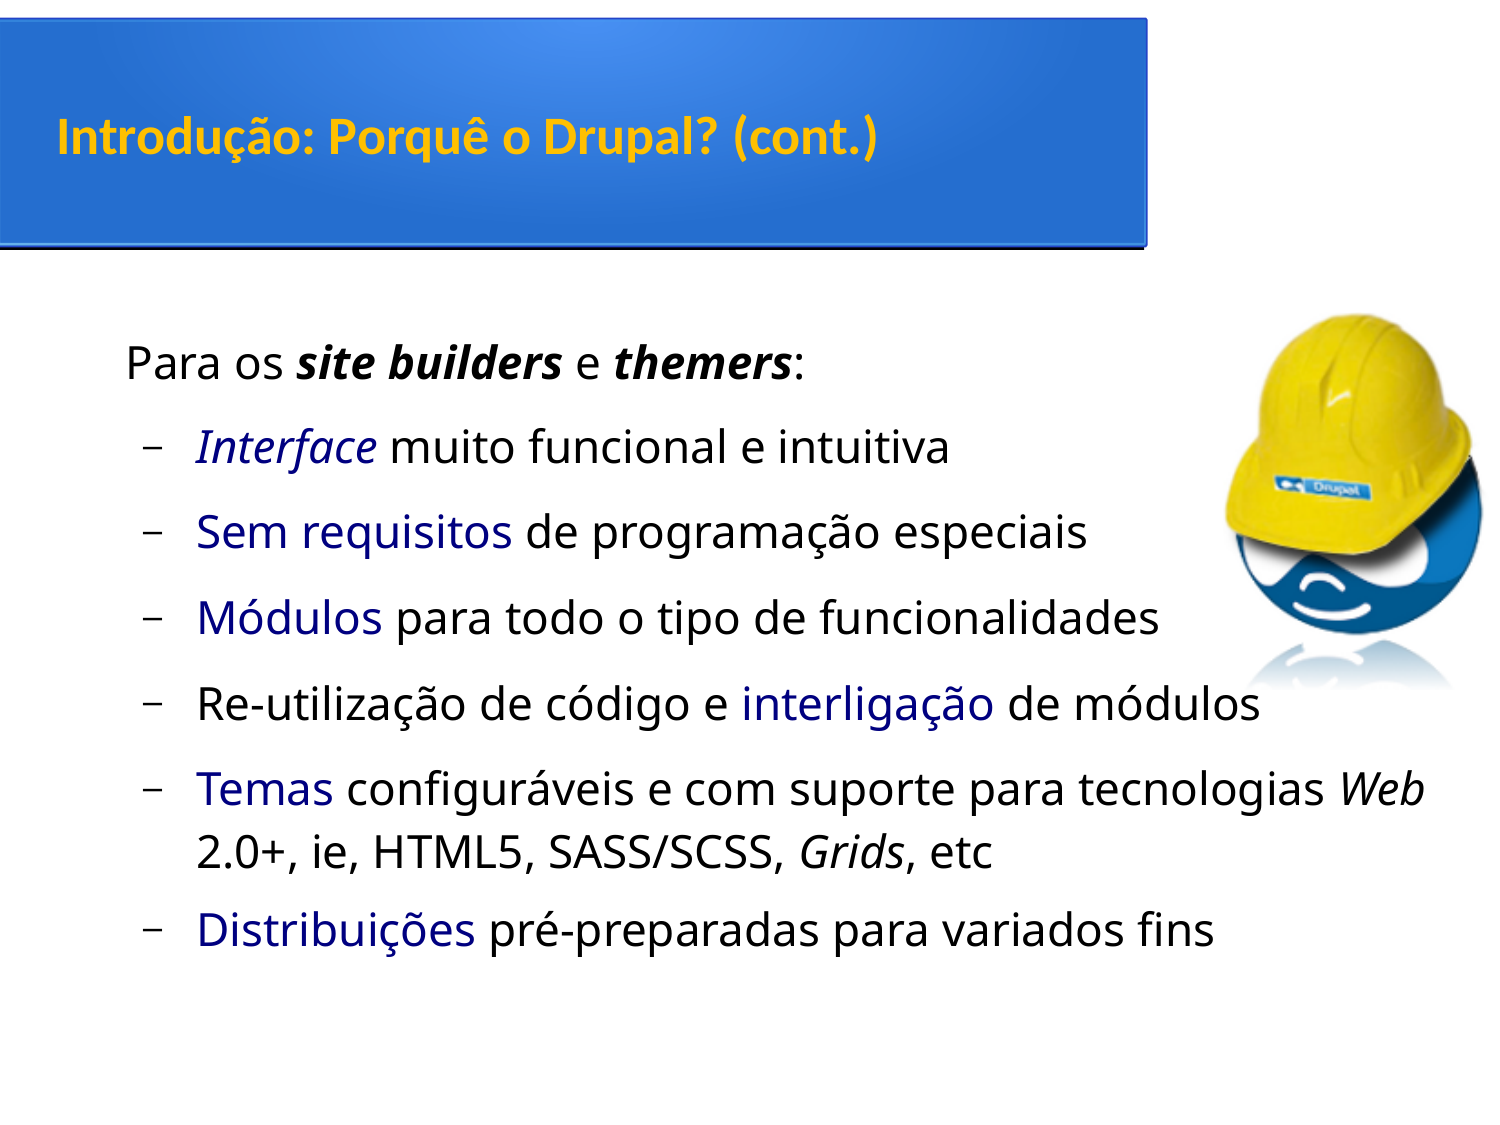

# Introdução: Porquê o Drupal? (cont.)
Para os site builders e themers:
Interface muito funcional e intuitiva
Sem requisitos de programação especiais
Módulos para todo o tipo de funcionalidades
Re-utilização de código e interligação de módulos
Temas configuráveis e com suporte para tecnologias Web 2.0+, ie, HTML5, SASS/SCSS, Grids, etc
Distribuições pré-preparadas para variados fins